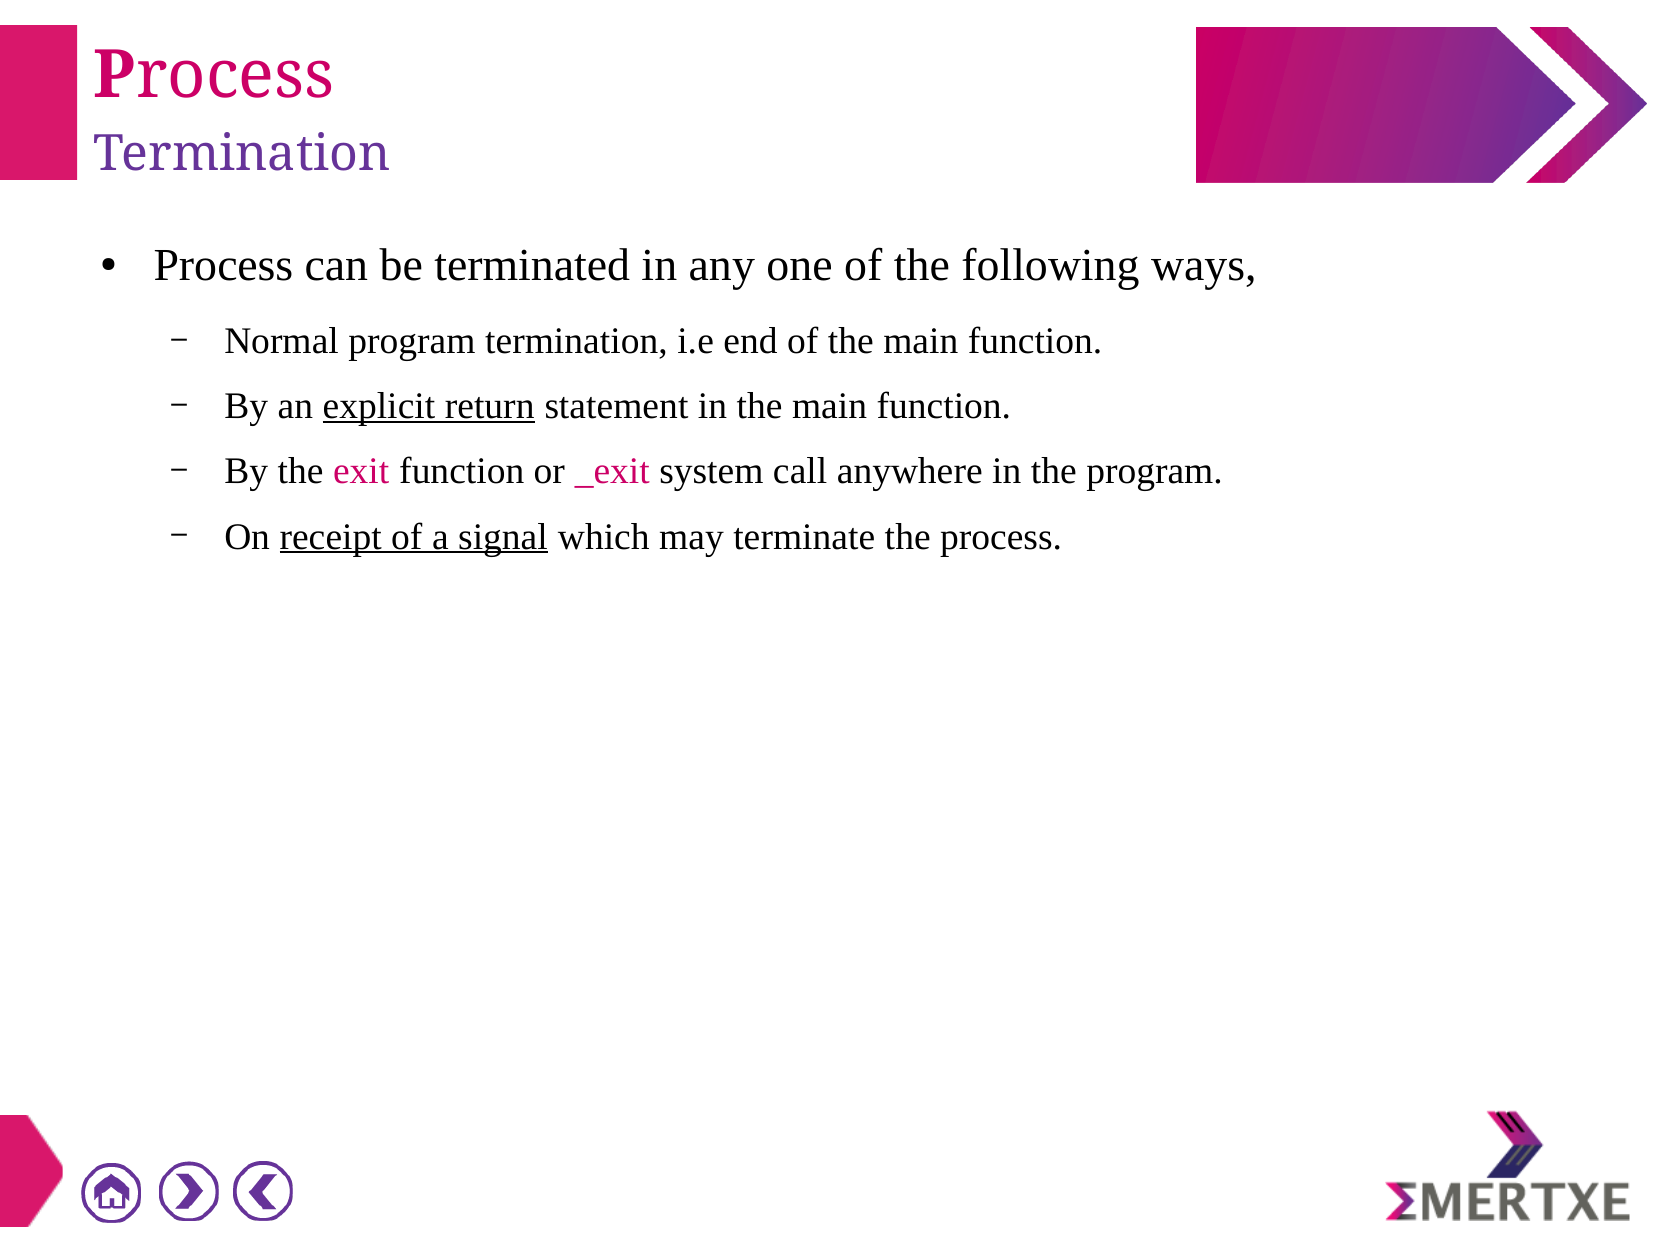

# Process Termination
Process can be terminated in any one of the following ways,
Normal program termination, i.e end of the main function.
By an explicit return statement in the main function.
By the exit function or _exit system call anywhere in the program.
On receipt of a signal which may terminate the process.